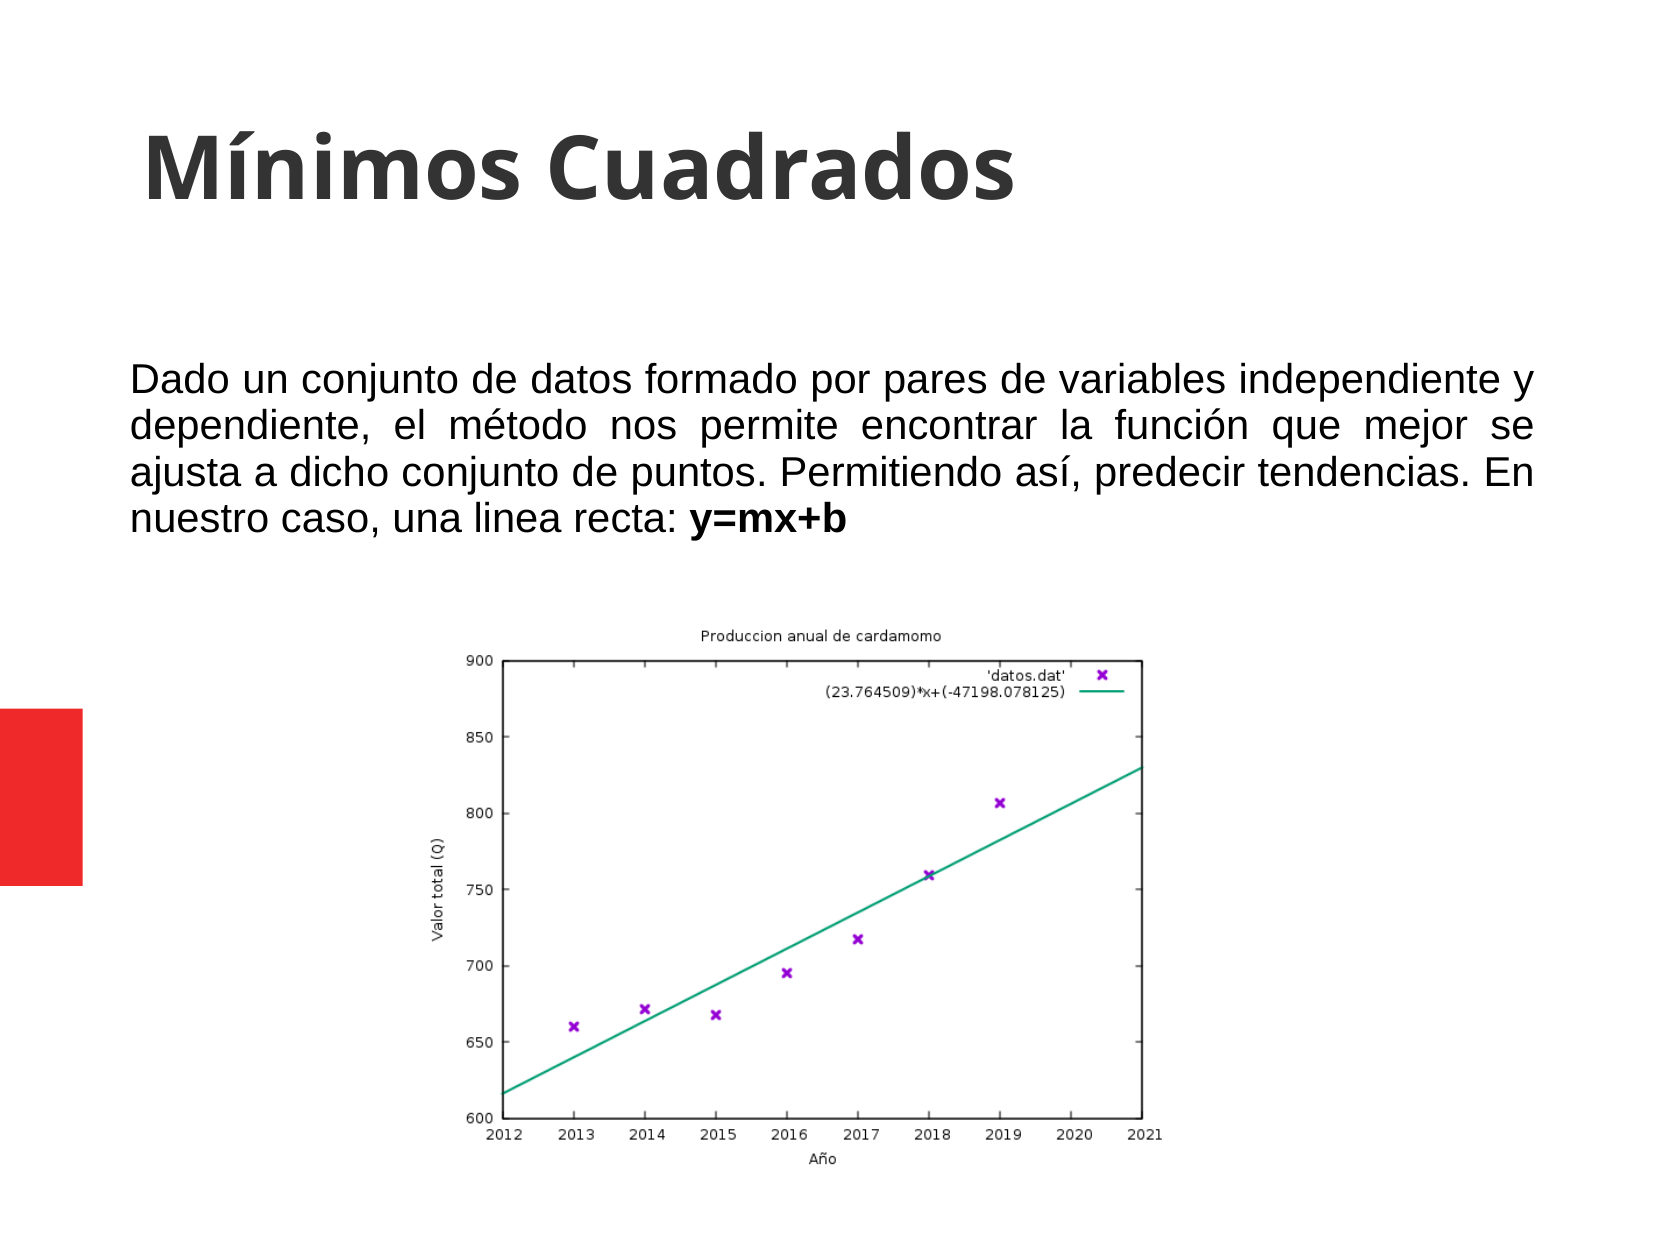

# Mínimos Cuadrados
Dado un conjunto de datos formado por pares de variables independiente y dependiente, el método nos permite encontrar la función que mejor se ajusta a dicho conjunto de puntos. Permitiendo así, predecir tendencias. En nuestro caso, una linea recta: y=mx+b